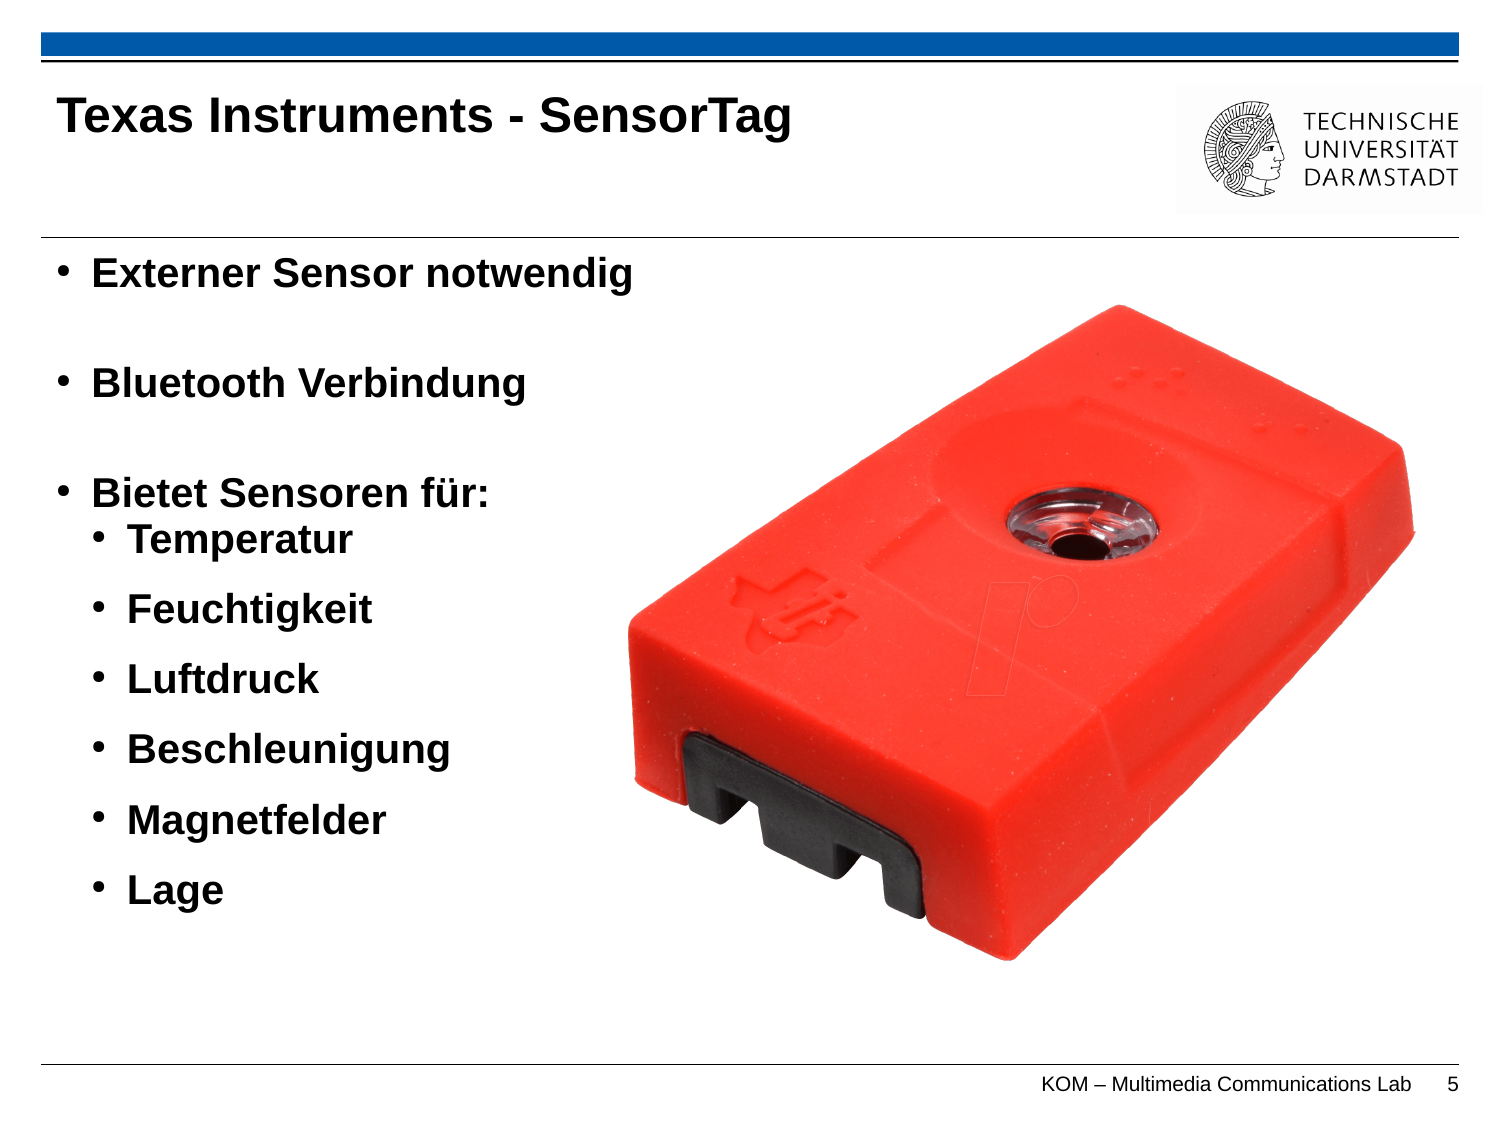

Texas Instruments - SensorTag
# Externer Sensor notwendig
Bluetooth Verbindung
Bietet Sensoren für:
Temperatur
Feuchtigkeit
Luftdruck
Beschleunigung
Magnetfelder
Lage